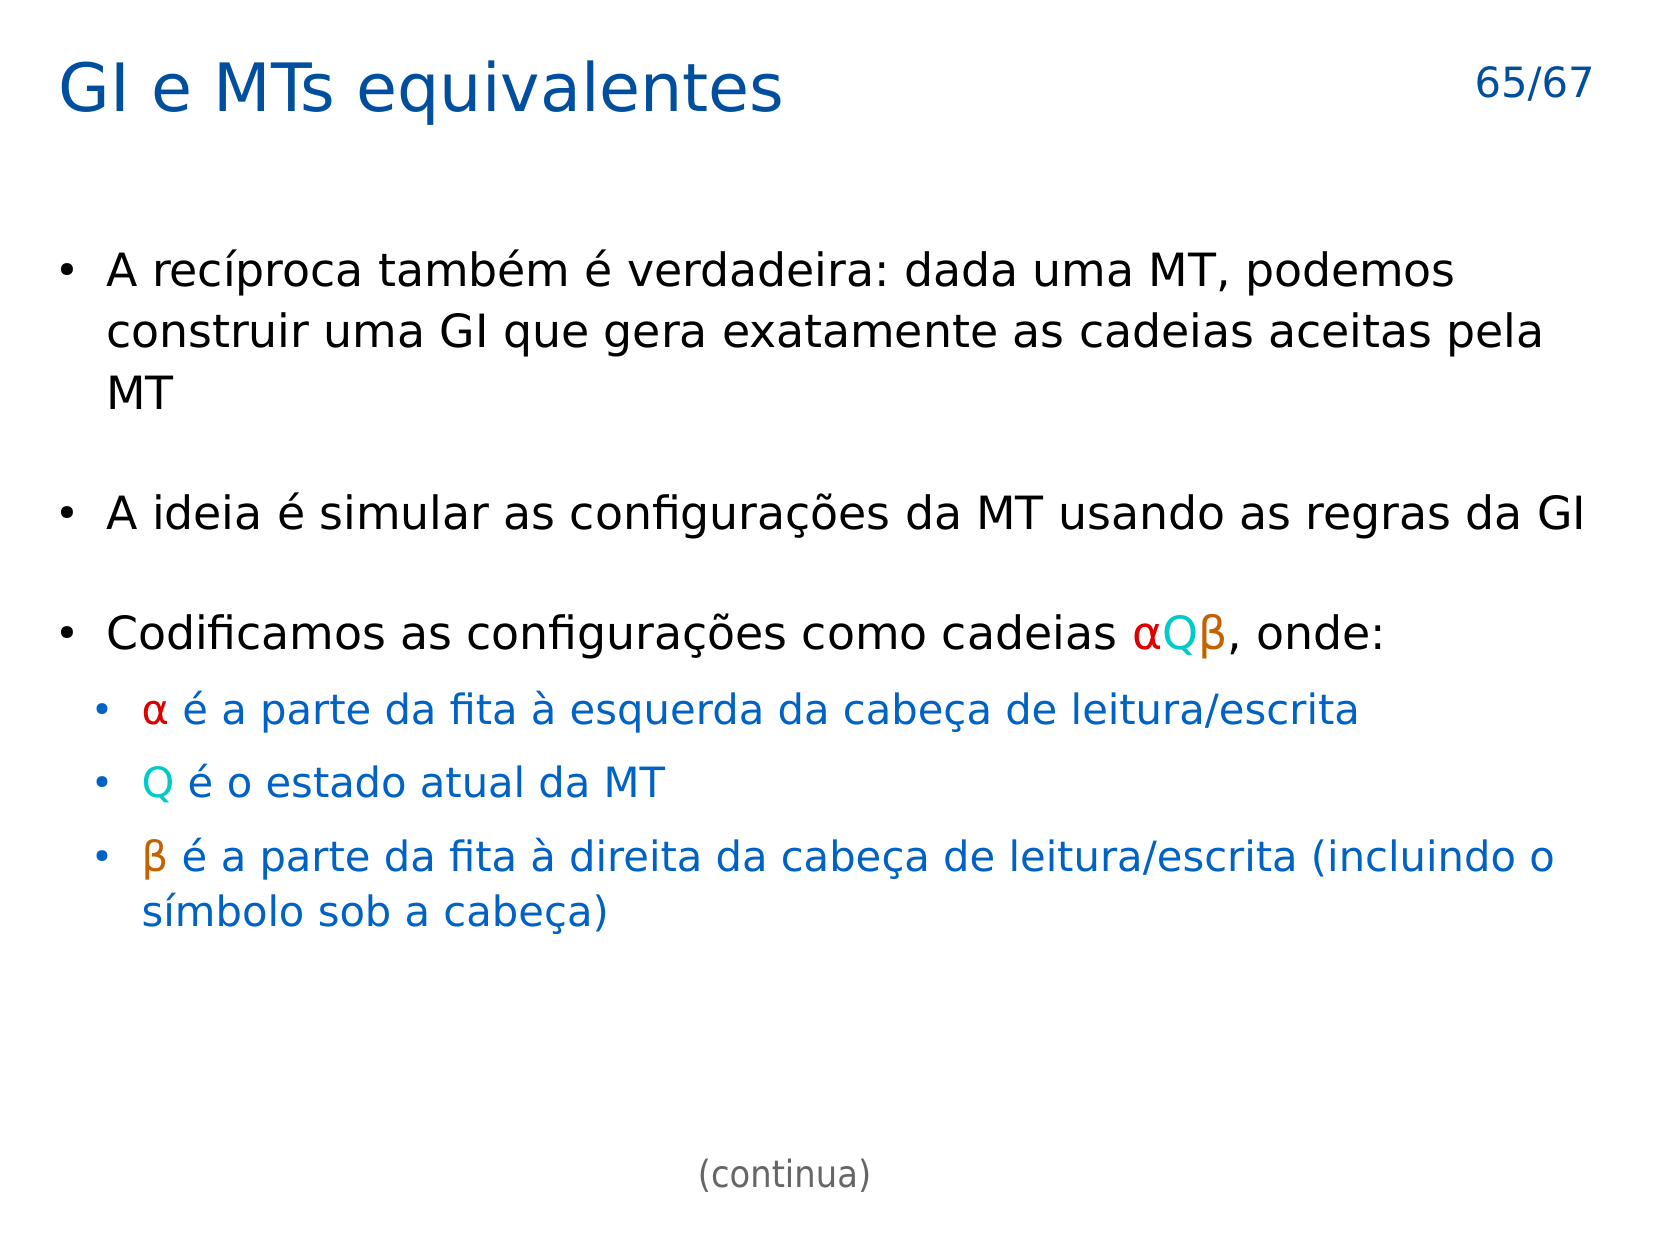

# GI e MTs equivalentes
65
A recíproca também é verdadeira: dada uma MT, podemos construir uma GI que gera exatamente as cadeias aceitas pela MT
A ideia é simular as configurações da MT usando as regras da GI
Codificamos as configurações como cadeias αQβ, onde:
α é a parte da fita à esquerda da cabeça de leitura/escrita
Q é o estado atual da MT
β é a parte da fita à direita da cabeça de leitura/escrita (incluindo o símbolo sob a cabeça)
(continua)